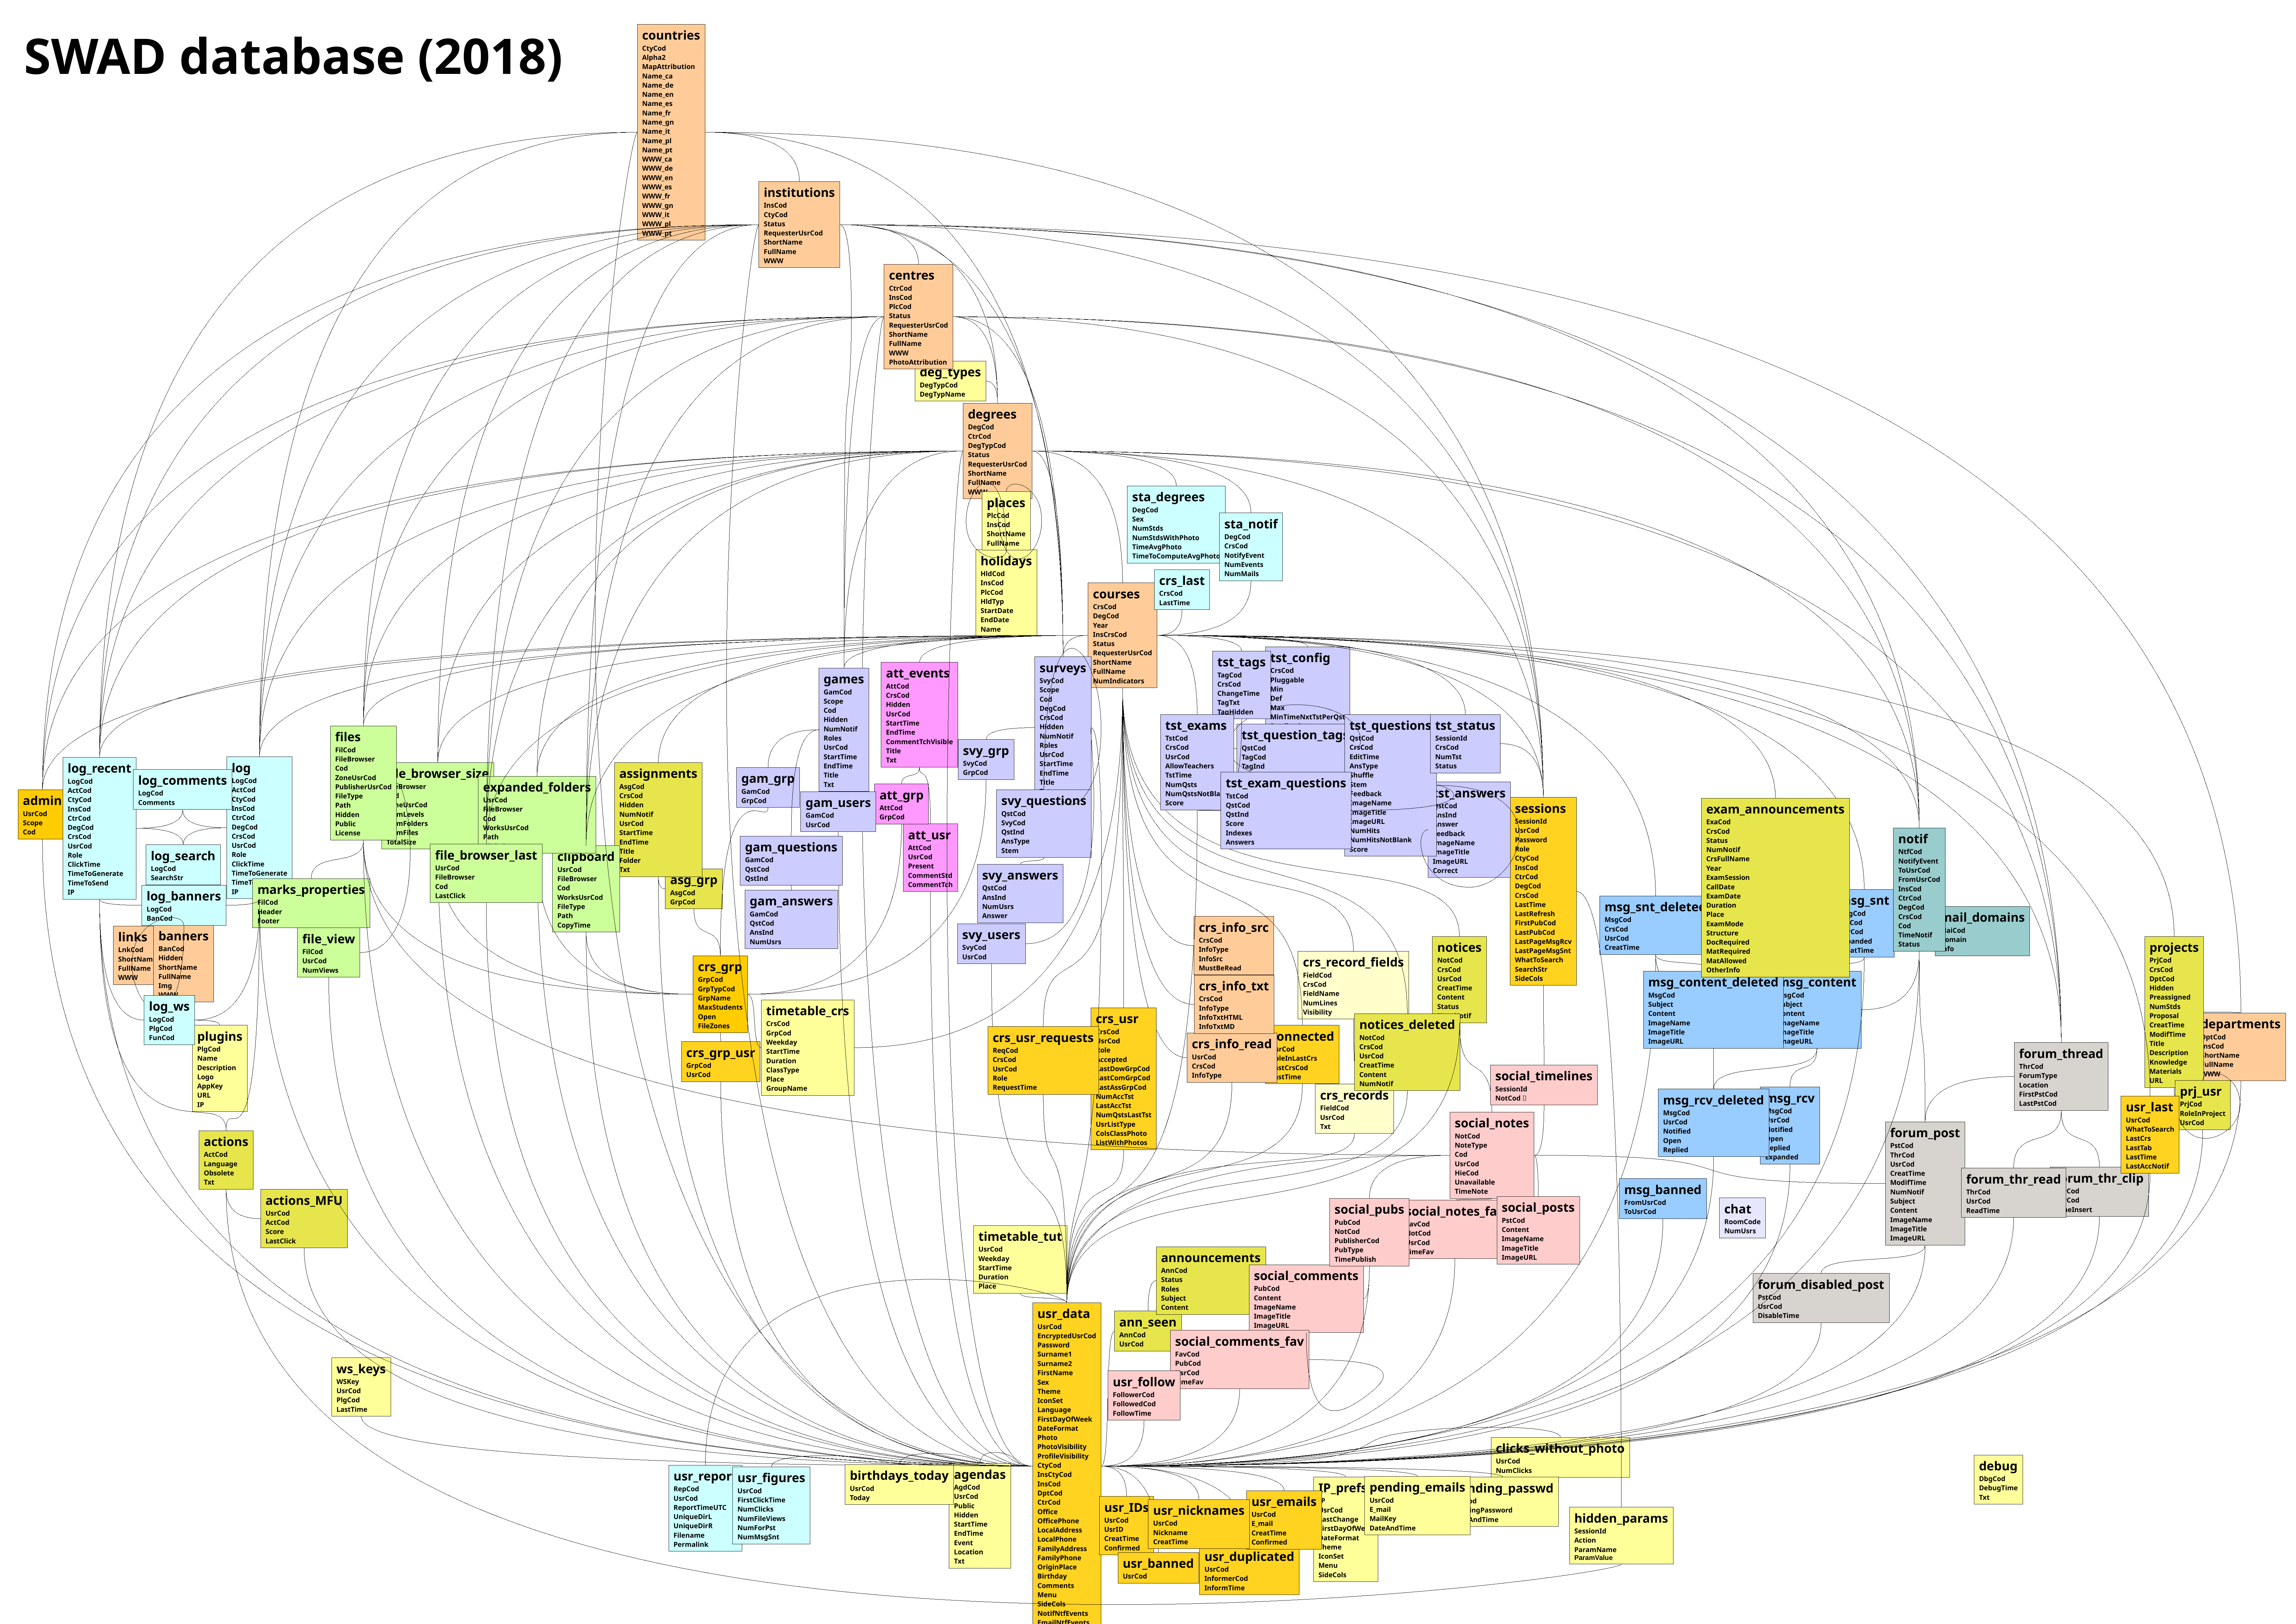

SWAD database (2018)
countries
CtyCod
Alpha2
MapAttribution
Name_ca
Name_de
Name_en
Name_es
Name_fr
Name_gn
Name_it
Name_pl
Name_pt
WWW_ca
WWW_de
WWW_en
WWW_es
WWW_fr
WWW_gn
WWW_it
WWW_pl
WWW_pt
institutions
InsCod
CtyCod
Status
RequesterUsrCod
ShortName
FullName
WWW
centres
CtrCod
InsCod
PlcCod
Status
RequesterUsrCod
ShortName
FullName
WWW
PhotoAttribution
deg_types
DegTypCod
DegTypName
degrees
DegCod
CtrCod
DegTypCod
Status
RequesterUsrCod
ShortName
FullName
WWW
sta_degrees
DegCod
Sex
NumStds
NumStdsWithPhoto
TimeAvgPhoto
TimeToComputeAvgPhoto
places
PlcCod
InsCod
ShortName
FullName
sta_notif
DegCod
CrsCod
NotifyEvent
NumEvents
NumMails
holidays
HldCod
InsCod
PlcCod
HldTyp
StartDate
EndDate
Name
crs_last
CrsCod
LastTime
courses
CrsCod
DegCod
Year
InsCrsCod
Status
RequesterUsrCod
ShortName
FullName
NumIndicators
tst_config
CrsCod
Pluggable
Min
Def
Max
MinTimeNxtTstPerQst
Feedback
tst_tags
TagCod
CrsCod
ChangeTime
TagTxt
TagHidden
surveys
SvyCod
Scope
Cod
DegCod
CrsCod
Hidden
NumNotif
Roles
UsrCod
StartTime
EndTime
Title
Txt
att_events
AttCod
CrsCod
Hidden
UsrCod
StartTime
EndTime
CommentTchVisible
Title
Txt
games
GamCod
Scope
Cod
Hidden
NumNotif
Roles
UsrCod
StartTime
EndTime
Title
Txt
tst_exams
TstCod
CrsCod
UsrCod
AllowTeachers
TstTime
NumQsts
NumQstsNotBlank
Score
tst_questions
QstCod
CrsCod
EditTime
AnsType
Shuffle
Stem
Feedback
ImageName
ImageTitle
ImageURL
NumHits
NumHitsNotBlank
Score
tst_status
SessionId
CrsCod
NumTst
Status
tst_question_tags
QstCod
TagCod
TagInd
files
FilCod
FileBrowser
Cod
ZoneUsrCod
PublisherUsrCod
FileType
Path
Hidden
Public
License
svy_grp
SvyCod
GrpCod
log
LogCod
ActCod
CtyCod
InsCod
CtrCod
DegCod
CrsCod
UsrCod
Role
ClickTime
TimeToGenerate
TimeToSend
IP
log_recent
LogCod
ActCod
CtyCod
InsCod
CtrCod
DegCod
CrsCod
UsrCod
Role
ClickTime
TimeToGenerate
TimeToSend
IP
file_browser_size
FileBrowser
Cod
ZoneUsrCod
NumLevels
NumFolders
NumFiles
TotalSize
assignments
AsgCod
CrsCod
Hidden
NumNotif
UsrCod
StartTime
EndTime
Title
Folder
Txt
gam_grp
GamCod
GrpCod
log_comments
LogCod
Comments
tst_exam_questions
TstCod
QstCod
QstInd
Score
Indexes
Answers
expanded_folders
UsrCod
FileBrowser
Cod
WorksUsrCod
Path
ClickTime
tst_answers
QstCod
AnsInd
Answer
Feedback
ImageName
ImageTitle
ImageURL
Correct
att_grp
AttCod
GrpCod
admin
UsrCod
Scope
Cod
svy_questions
QstCod
SvyCod
QstInd
AnsType
Stem
gam_users
GamCod
UsrCod
sessions
SessionId
UsrCod
Password
Role
CtyCod
InsCod
CtrCod
DegCod
CrsCod
LastTime
LastRefresh
FirstPubCod
LastPubCod
LastPageMsgRcv
LastPageMsgSnt
WhatToSearch
SearchStr
SideCols
exam_announcements
ExaCod
CrsCod
Status
NumNotif
CrsFullName
Year
ExamSession
CallDate
ExamDate
Duration
Place
ExamMode
Structure
DocRequired
MatRequired
MatAllowed
OtherInfo
att_usr
AttCod
UsrCod
Present
CommentStd
CommentTch
notif
NtfCod
NotifyEvent
ToUsrCod
FromUsrCod
InsCod
CtrCod
DegCod
CrsCod
Cod
TimeNotif
Status
gam_questions
GamCod
QstCod
QstInd
file_browser_last
UsrCod
FileBrowser
Cod
LastClick
log_search
LogCod
SearchStr
clipboard
UsrCod
FileBrowser
Cod
WorksUsrCod
FileType
Path
CopyTime
svy_answers
QstCod
AnsInd
NumUsrs
Answer
asg_grp
AsgCod
GrpCod
marks_properties
FilCod
Header
Footer
log_banners
LogCod
BanCod
msg_snt
MsgCod
CrsCod
UsrCod
Expanded
CreatTime
gam_answers
GamCod
QstCod
AnsInd
NumUsrs
msg_snt_deleted
MsgCod
CrsCod
UsrCod
CreatTime
mail_domains
MaiCod
Domain
Info
crs_info_src
CrsCod
InfoType
InfoSrc
MustBeRead
svy_users
SvyCod
UsrCod
banners
BanCod
Hidden
ShortName
FullName
Img
WWW
links
LnkCod
ShortName
FullName
WWW
file_view
FilCod
UsrCod
NumViews
notices
NotCod
CrsCod
UsrCod
CreatTime
Content
Status
NumNotif
projects
PrjCod
CrsCod
DptCod
Hidden
Preassigned
NumStds
Proposal
CreatTime
ModifTime
Title
Description
Knowledge
Materials
URL
crs_record_fields
FieldCod
CrsCod
FieldName
NumLines
Visibility
crs_grp
GrpCod
GrpTypCod
GrpName
MaxStudents
Open
FileZones
msg_content_deleted
MsgCod
Subject
Content
ImageName
ImageTitle
ImageURL
msg_content
MsgCod
Subject
Content
ImageName
ImageTitle
ImageURL
crs_info_txt
CrsCod
InfoType
InfoTxtHTML
InfoTxtMD
log_ws
LogCod
PlgCod
FunCod
timetable_crs
CrsCod
GrpCod
Weekday
StartTime
Duration
ClassType
Place
GroupName
crs_usr
CrsCod
UsrCod
Role
Accepted
LastDowGrpCod
LastComGrpCod
LastAssGrpCod
NumAccTst
LastAccTst
NumQstsLastTst
UsrListType
ColsClassPhoto
ListWithPhotos
departments
DptCod
InsCod
ShortName
FullName
WWW
notices_deleted
NotCod
CrsCod
UsrCod
CreatTime
Content
NumNotif
plugins
PlgCod
Name
Description
Logo
AppKey
URL
IP
connected
UsrCod
RoleInLastCrs
LastCrsCod
LastTime
crs_usr_requests
ReqCod
CrsCod
UsrCod
Role
RequestTime
crs_info_read
UsrCod
CrsCod
InfoType
crs_grp_usr
GrpCod
UsrCod
forum_thread
ThrCod
ForumType
Location
FirstPstCod
LastPstCod
social_timelines
SessionId
NotCod￧
prj_usr
PrjCod
RoleInProject
UsrCod
crs_records
FieldCod
UsrCod
Txt
msg_rcv
MsgCod
UsrCod
Notified
Open
Replied
Expanded
msg_rcv_deleted
MsgCod
UsrCod
Notified
Open
Replied
usr_last
UsrCod
WhatToSearch
LastCrs
LastTab
LastTime
LastAccNotif
social_notes
NotCod
NoteType
Cod
UsrCod
HieCod
Unavailable
TimeNote
forum_post
PstCod
ThrCod
UsrCod
CreatTime
ModifTime
NumNotif
Subject
Content
ImageName
ImageTitle
ImageURL
actions
ActCod
Language
Obsolete
Txt
forum_thr_clip
ThrCod
UsrCod
TimeInsert
forum_thr_read
ThrCod
UsrCod
ReadTime
msg_banned
FromUsrCod
ToUsrCod
actions_MFU
UsrCod
ActCod
Score
LastClick
social_posts
PstCod
Content
ImageName
ImageTitle
ImageURL
chat
RoomCode
NumUsrs
social_pubs
PubCod
NotCod
PublisherCod
PubType
TimePublish
social_notes_fav
FavCod
NotCod
UsrCod
TimeFav
timetable_tut
UsrCod
Weekday
StartTime
Duration
Place
announcements
AnnCod
Status
Roles
Subject
Content
social_comments
PubCod
Content
ImageName
ImageTitle
ImageURL
forum_disabled_post
PstCod
UsrCod
DisableTime
usr_data
UsrCod
EncryptedUsrCod
Password
Surname1
Surname2
FirstName
Sex
Theme
IconSet
Language
FirstDayOfWeek
DateFormat
Photo
PhotoVisibility
ProfileVisibility
CtyCod
InsCtyCod
InsCod
DptCod
CtrCod
Office
OfficePhone
LocalAddress
LocalPhone
FamilyAddress
FamilyPhone
OriginPlace
Birthday
Comments
Menu
SideCols
NotifNtfEvents
EmailNtfEvents
ann_seen
AnnCod
UsrCod
social_comments_fav
FavCod
PubCod
UsrCod
TimeFav
ws_keys
WSKey
UsrCod
PlgCod
LastTime
usr_follow
FollowerCod
FollowedCod
FollowTime
clicks_without_photo
UsrCod
NumClicks
debug
DbgCod
DebugTime
Txt
agendas
AgdCod
UsrCod
Public
Hidden
StartTime
EndTime
Event
Location
Txt
birthdays_today
UsrCod
Today
usr_report
RepCod
UsrCod
ReportTimeUTC
UniqueDirL
UniqueDirR
Filename
Permalink
usr_figures
UsrCod
FirstClickTime
NumClicks
NumFileViews
NumForPst
NumMsgSnt
pending_emails
UsrCod
E_mail
MailKey
DateAndTime
IP_prefs
IP
UsrCod
LastChange
FirstDayOfWeek
DateFormat
Theme
IconSet
Menu
SideCols
pending_passwd
UsrCod
PendingPassword
DateAndTime
usr_emails
UsrCod
E_mail
CreatTime
Confirmed
usr_IDs
UsrCod
UsrID
CreatTime
Confirmed
usr_nicknames
UsrCod
Nickname
CreatTime
hidden_params
SessionId
Action
ParamName
ParamValue
usr_duplicated
UsrCod
InformerCod
InformTime
usr_banned
UsrCod